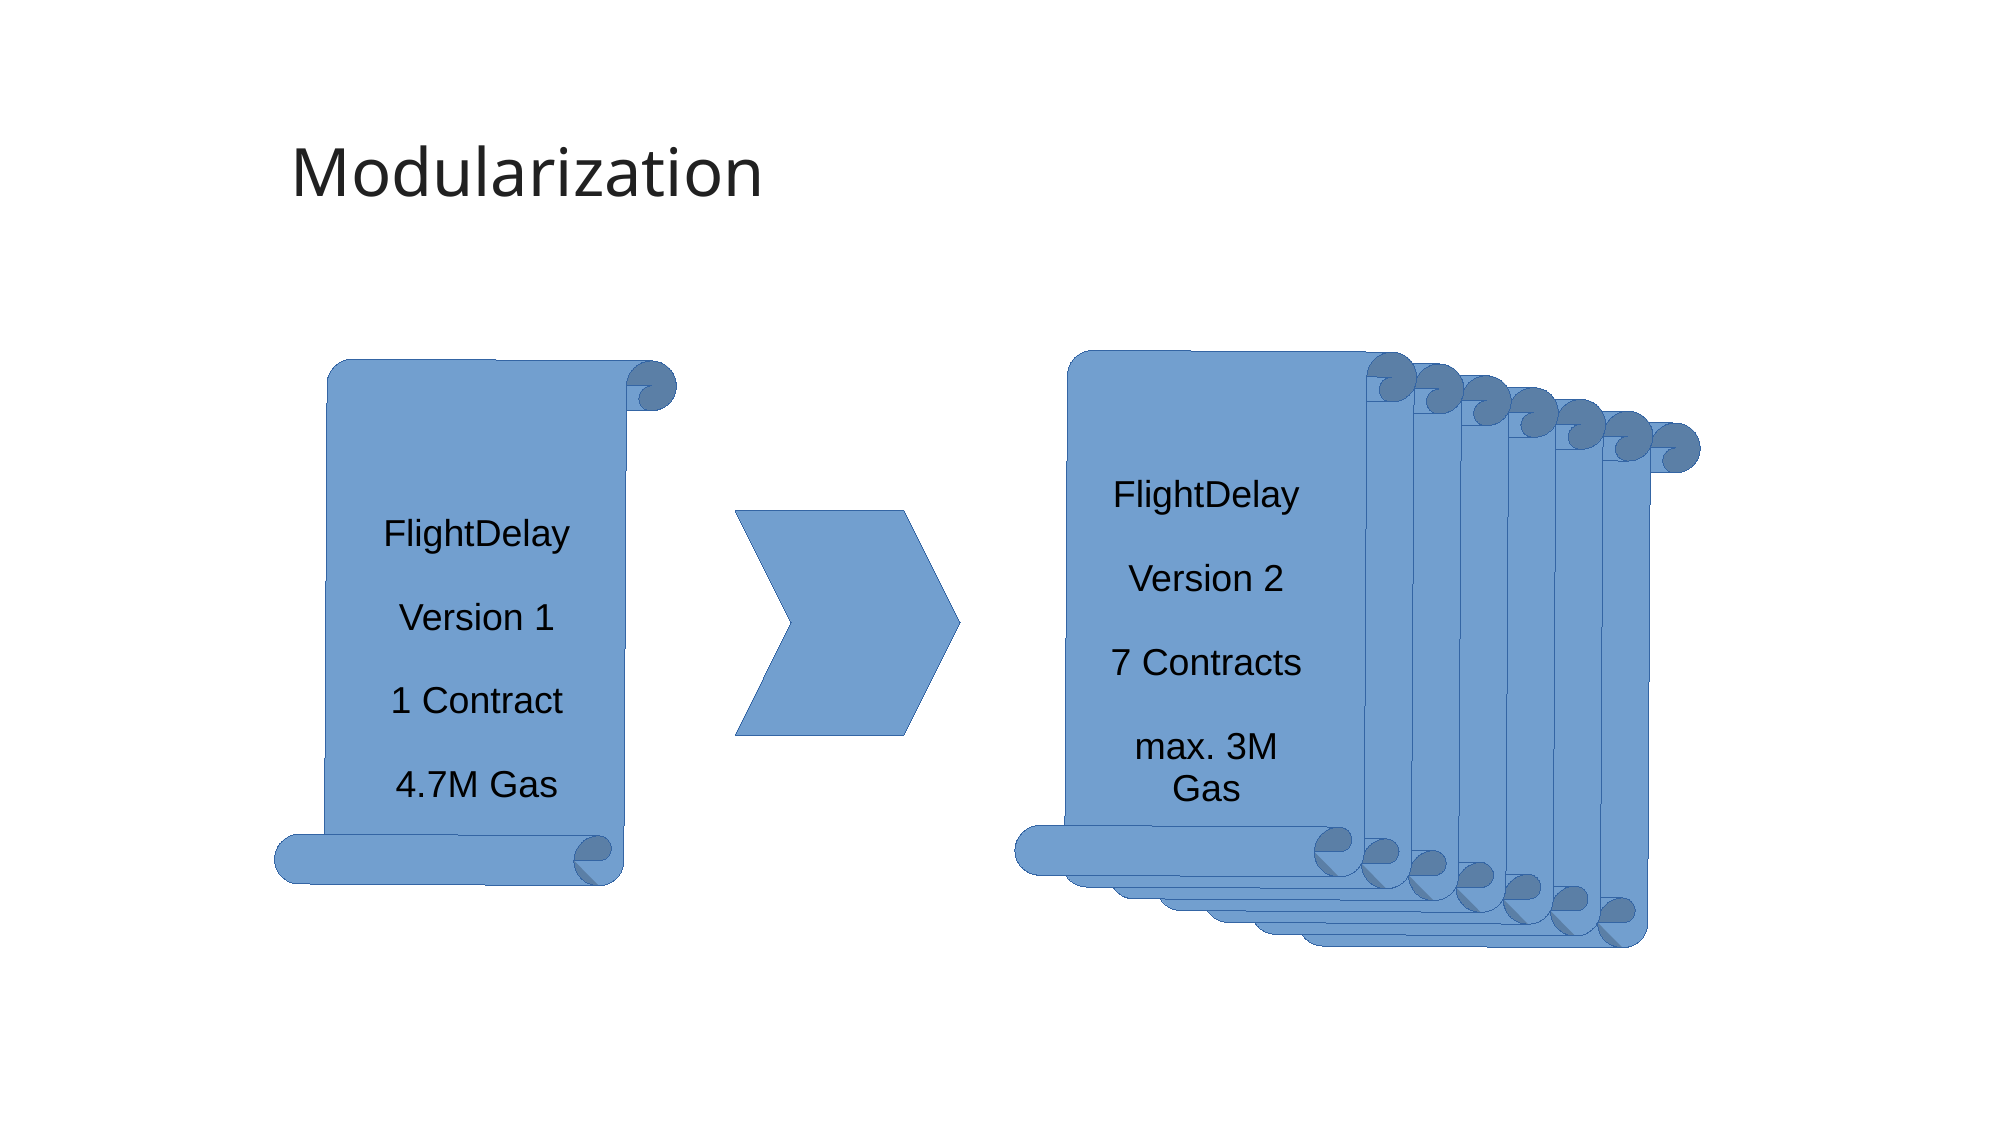

Modularization
FlightDelay
Version 2
7 Contracts
max. 3M Gas
FlightDelay
Version 1
1 Contract
4.7M Gas